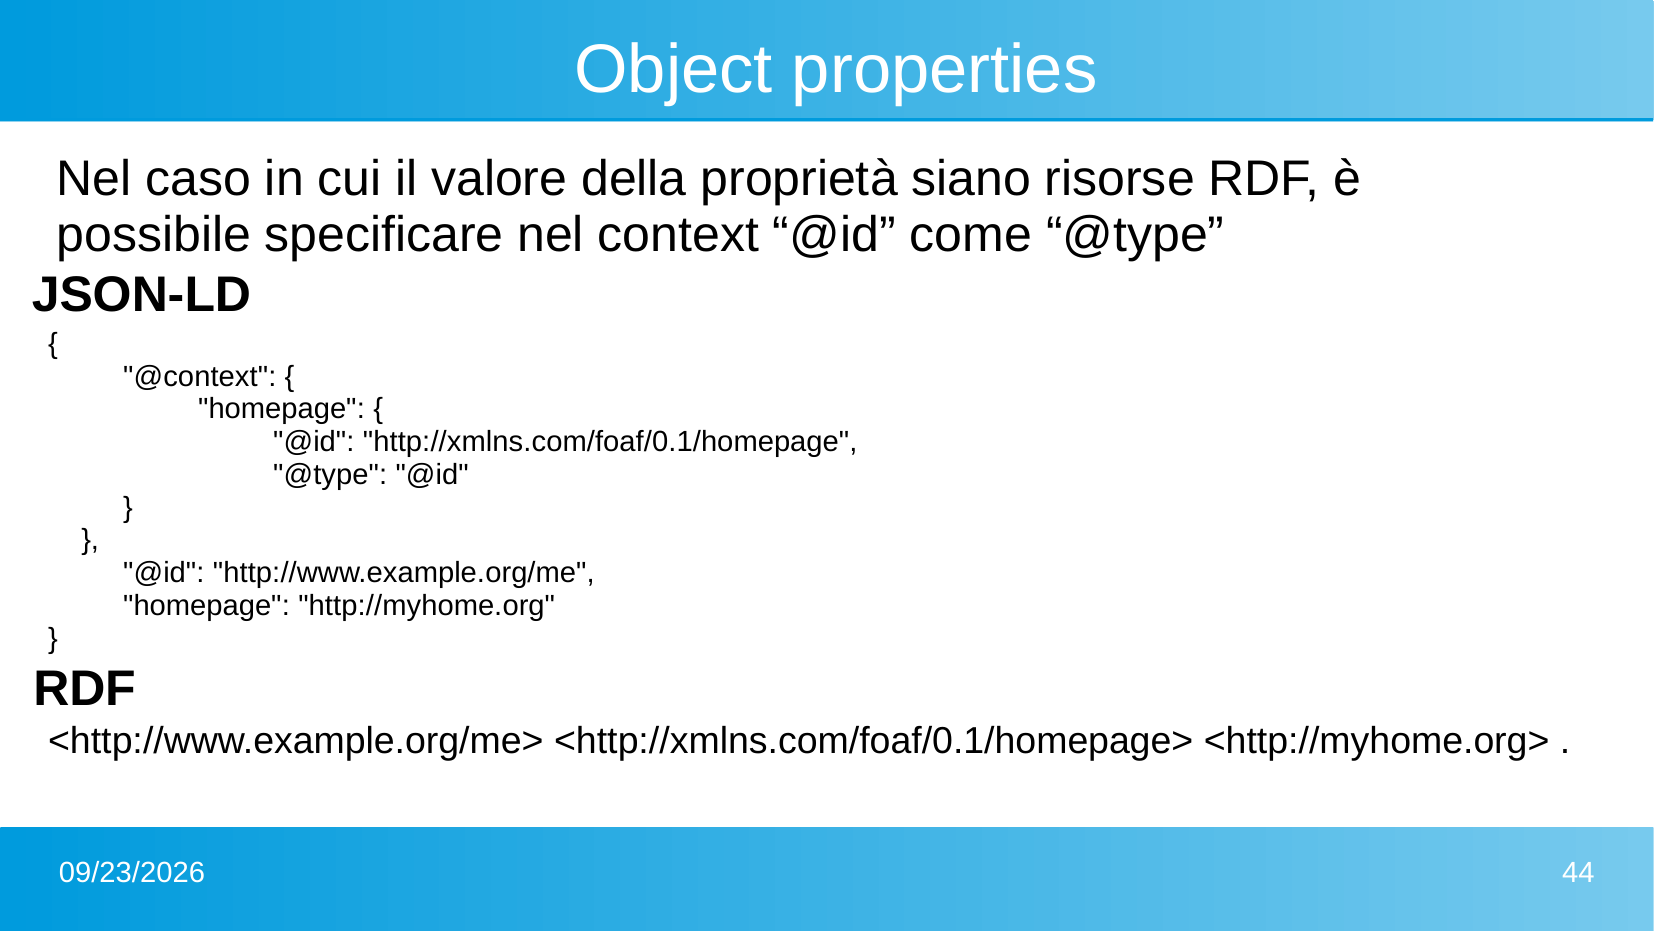

# Object properties
Nel caso in cui il valore della proprietà siano risorse RDF, è possibile specificare nel context “@id” come “@type”
JSON-LD
{
	"@context": {
		"homepage": {
			"@id": "http://xmlns.com/foaf/0.1/homepage",
			"@type": "@id"
 	}
 },
	"@id": "http://www.example.org/me",
	"homepage": "http://myhome.org"
}
RDF
<http://www.example.org/me> <http://xmlns.com/foaf/0.1/homepage> <http://myhome.org> .
44